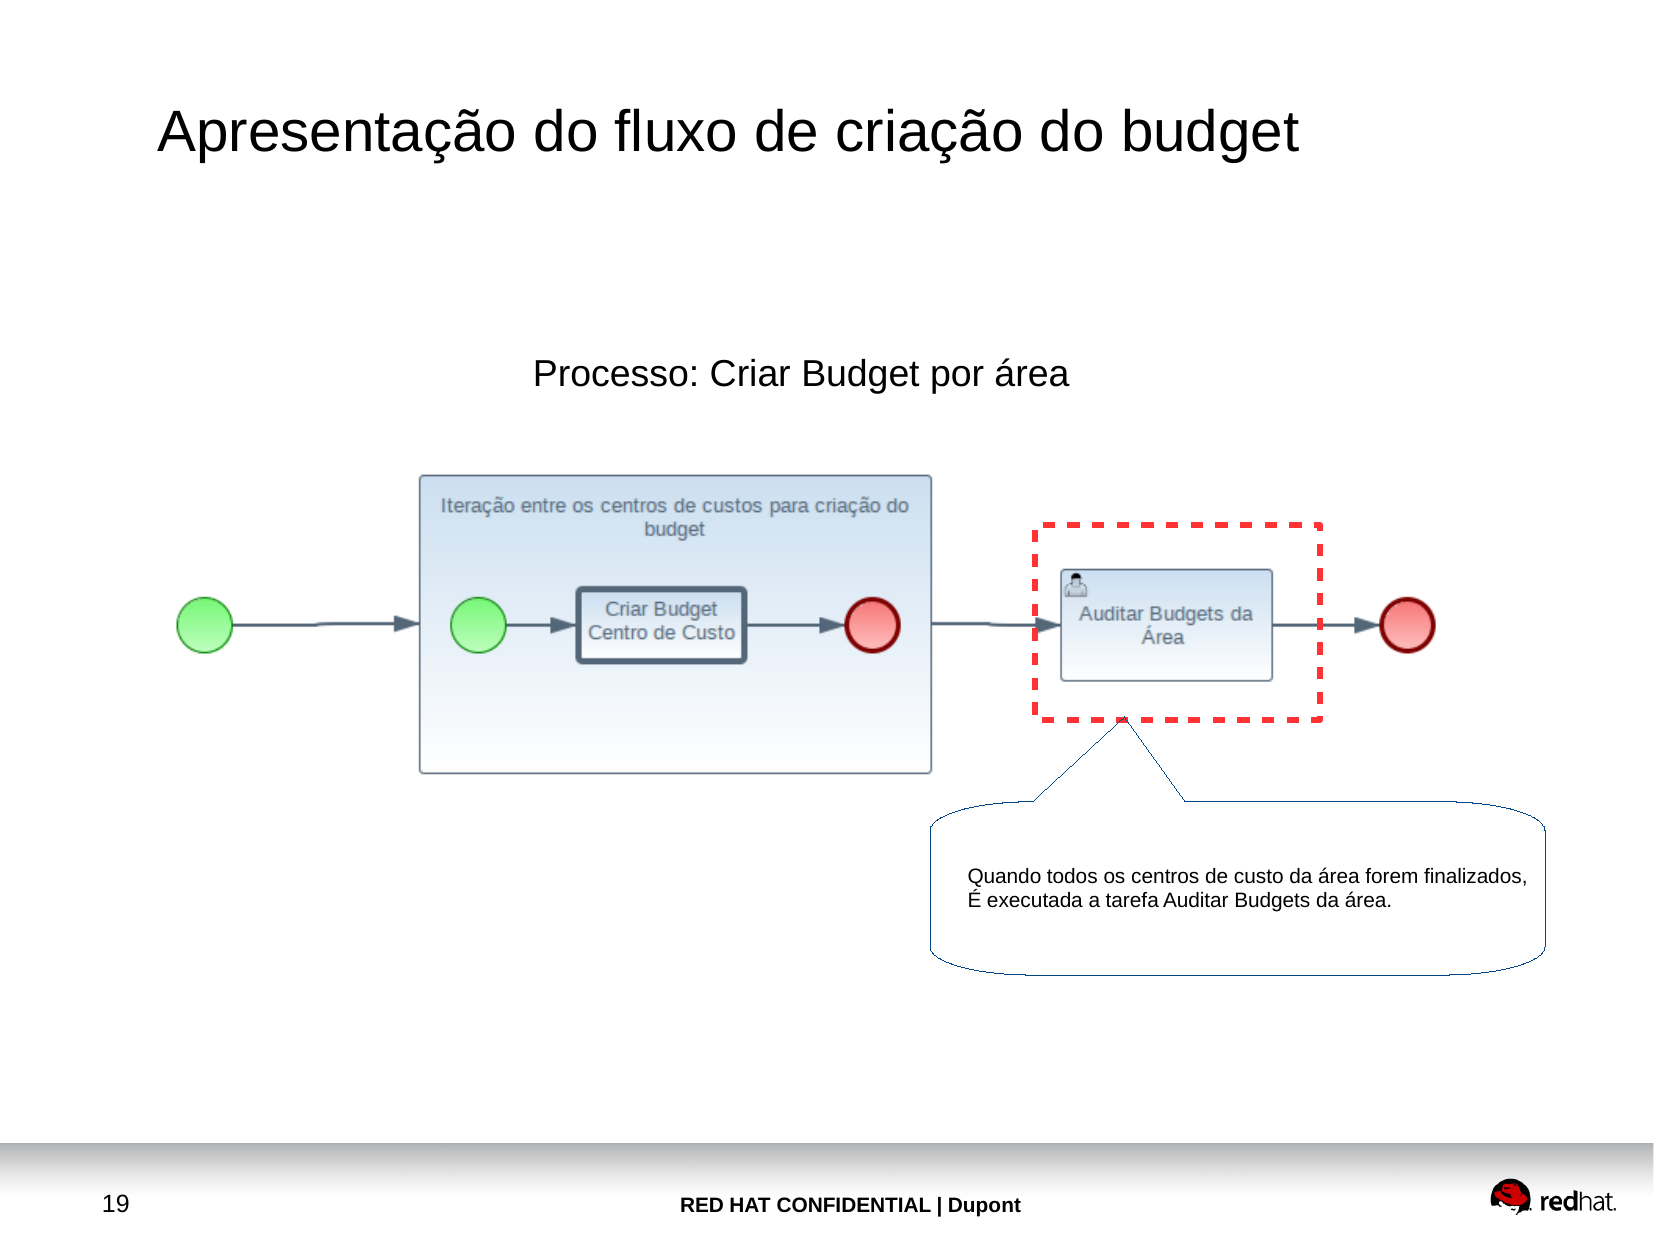

Apresentação do fluxo de criação do budget
Processo: Criar Budget por área
Quando todos os centros de custo da área forem finalizados,
É executada a tarefa Auditar Budgets da área.